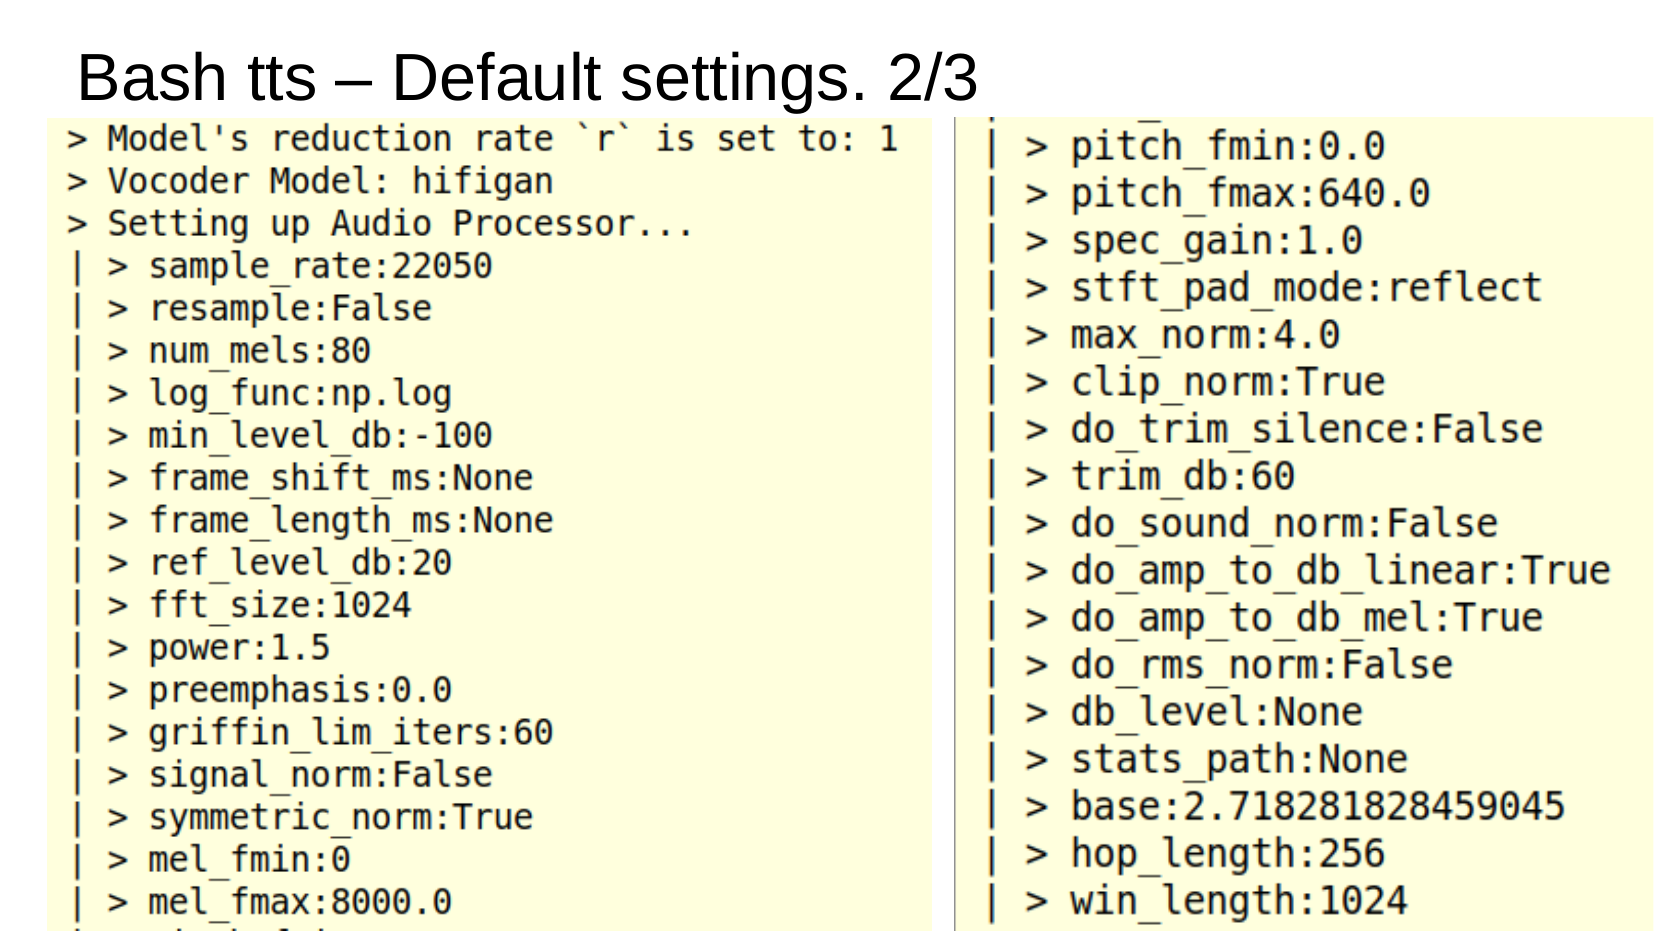

# Bash tts – Default settings. 2/3